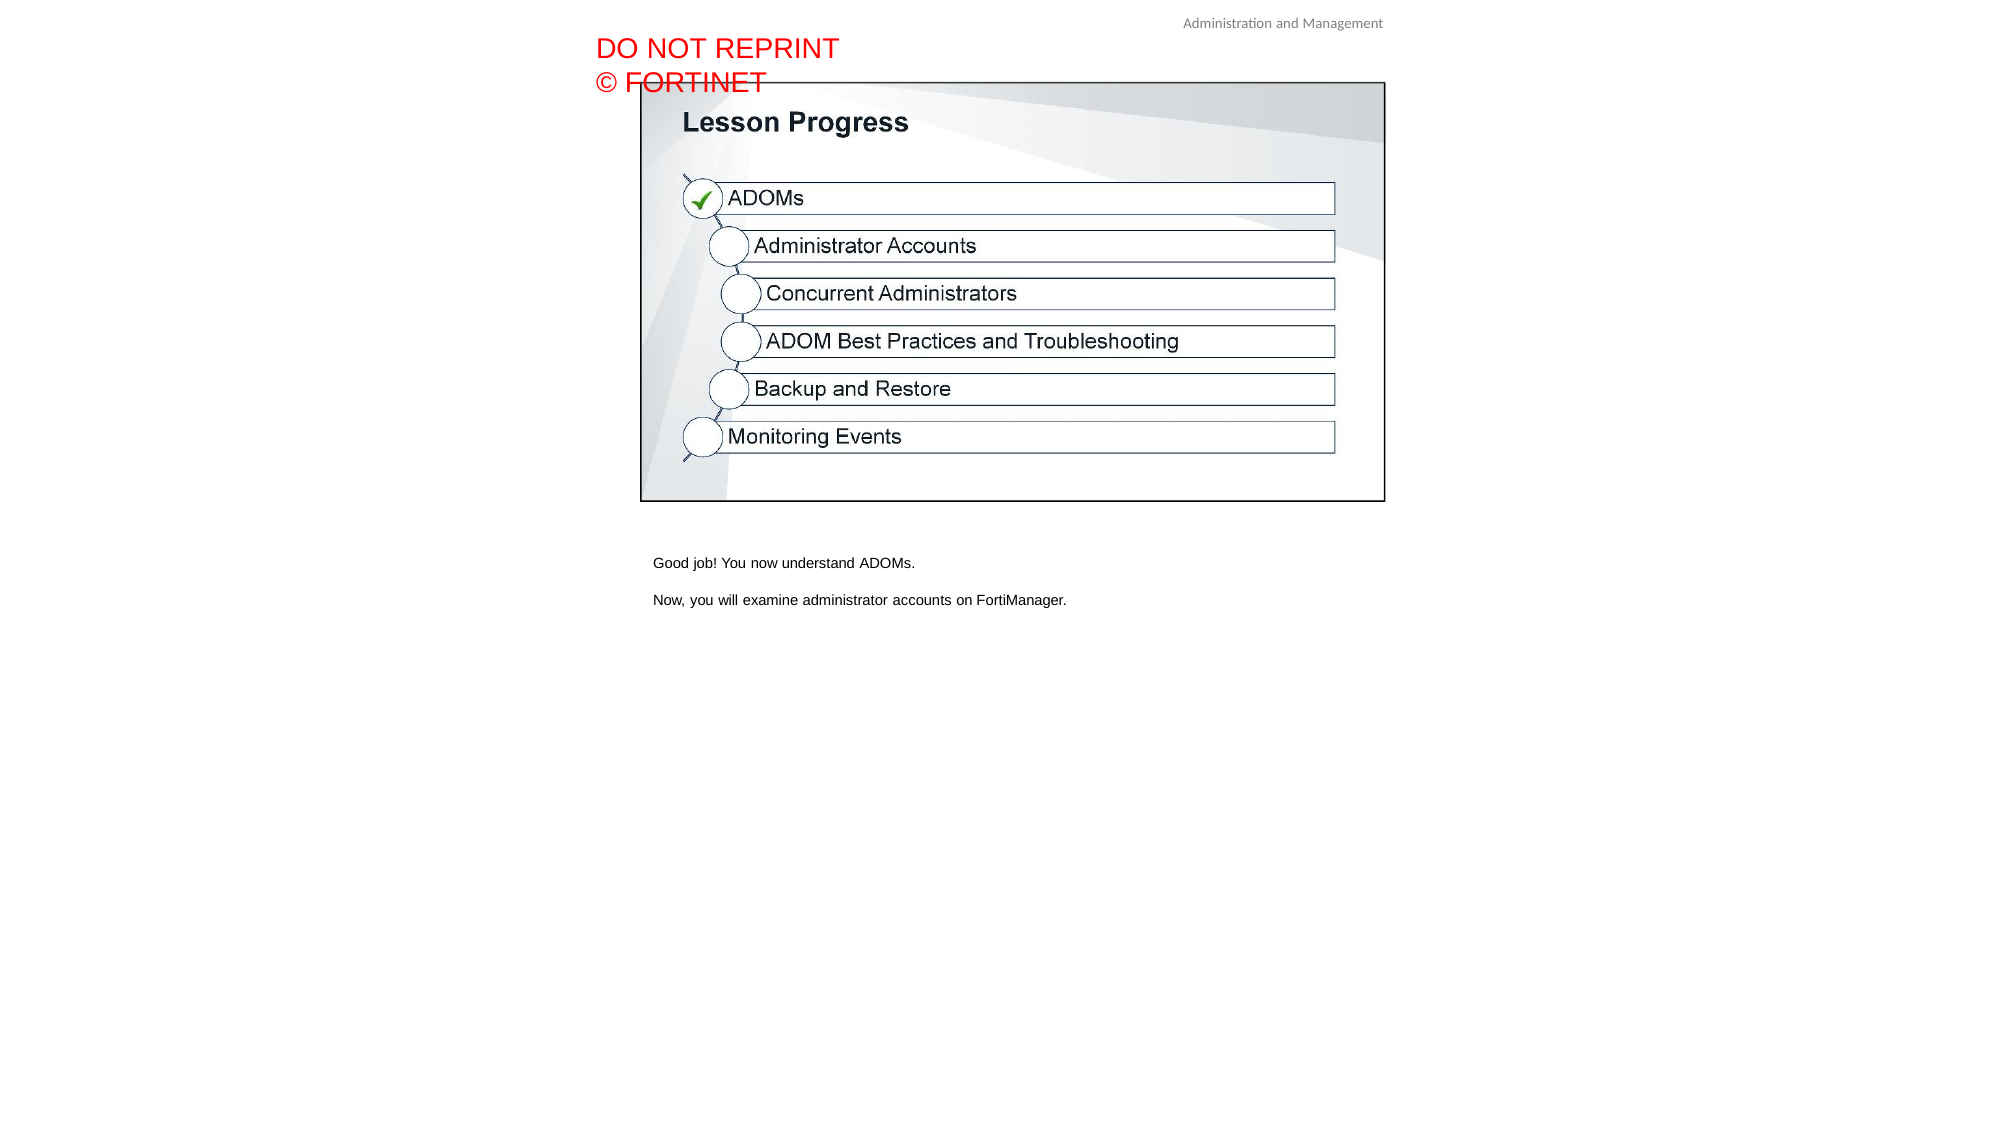

Administration and Management
DO NOT REPRINT
© FORTINET
Good job! You now understand ADOMs.
Now, you will examine administrator accounts on FortiManager.
FortiManager 6.2 Study Guide
1